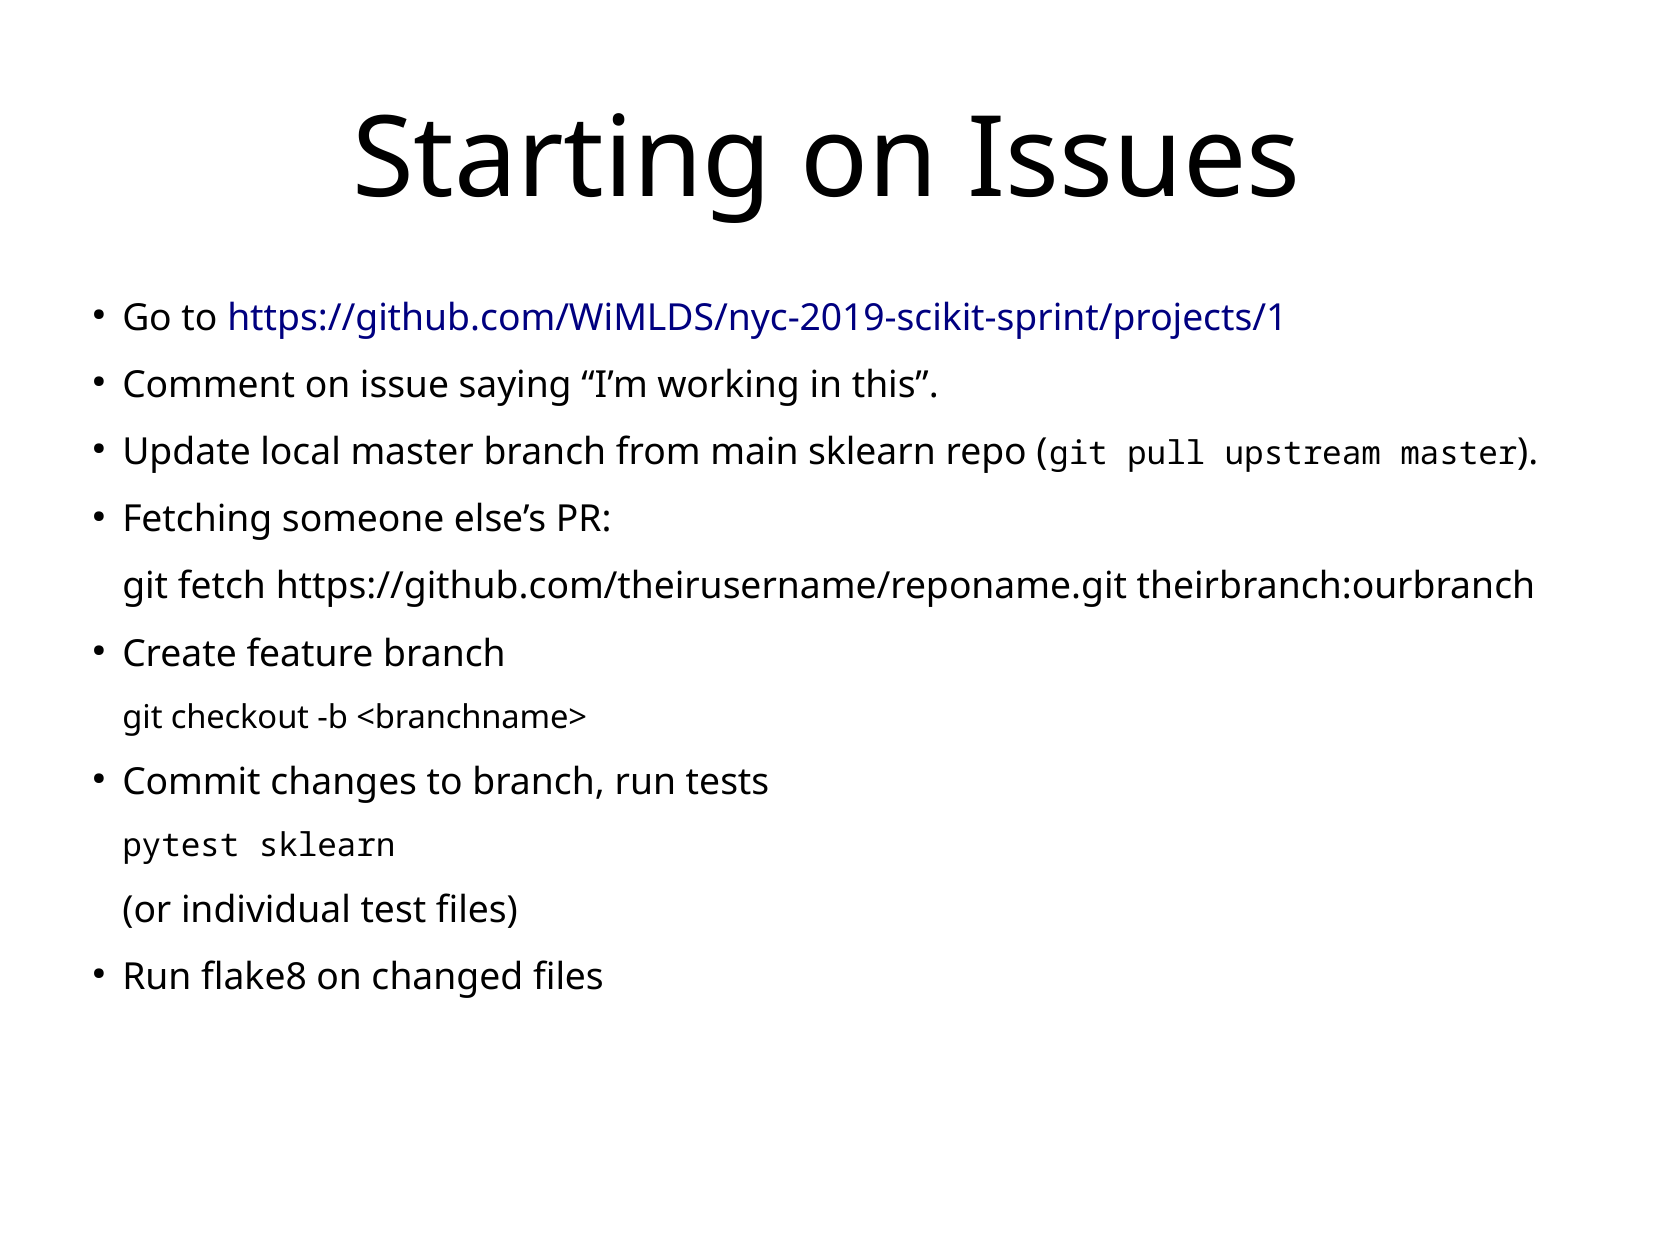

# Starting on Issues
Go to https://github.com/WiMLDS/nyc-2019-scikit-sprint/projects/1
Comment on issue saying “I’m working in this”.
Update local master branch from main sklearn repo (git pull upstream master).
Fetching someone else’s PR:
git fetch https://github.com/theirusername/reponame.git theirbranch:ourbranch
Create feature branch
git checkout -b <branchname>
Commit changes to branch, run tests
pytest sklearn
(or individual test files)
Run flake8 on changed files